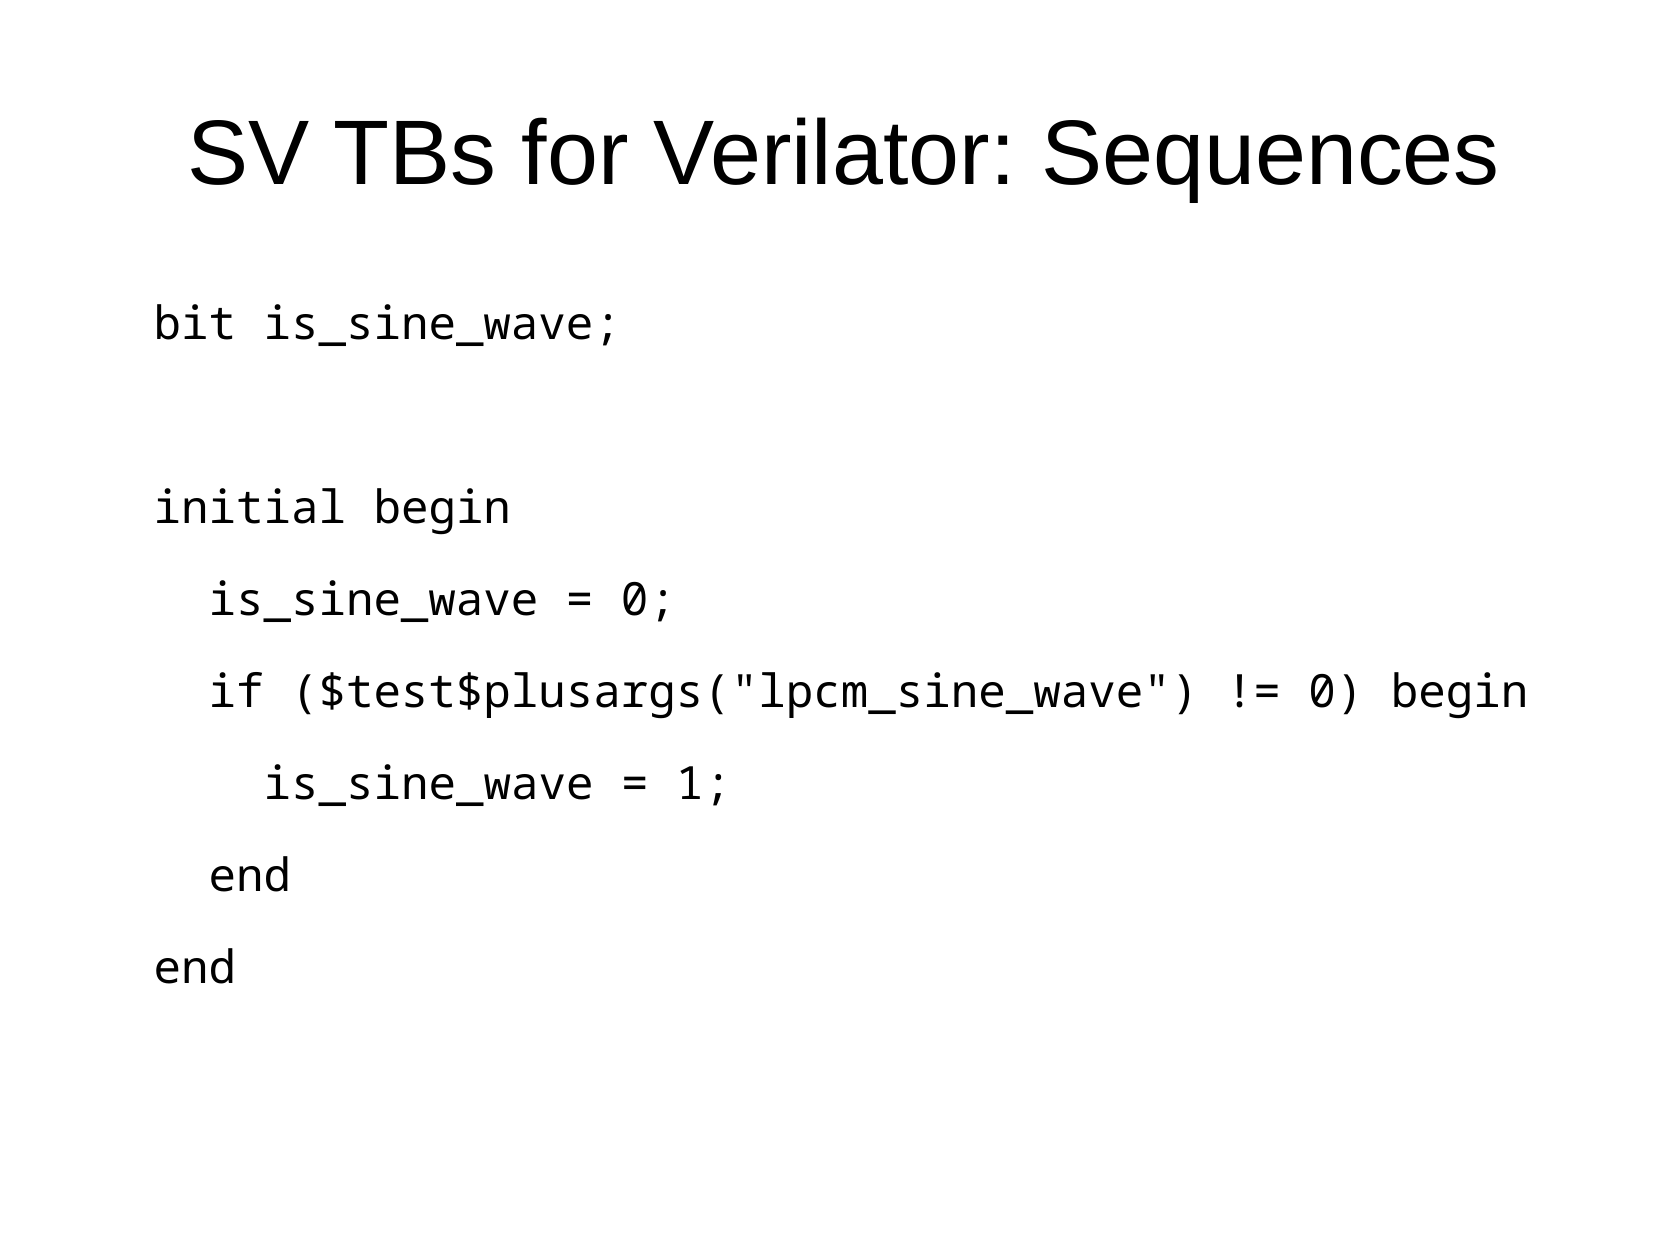

# SV TBs for Verilator: Sequences
bit is_sine_wave;
initial begin
 is_sine_wave = 0;
 if ($test$plusargs("lpcm_sine_wave") != 0) begin
 is_sine_wave = 1;
 end
end